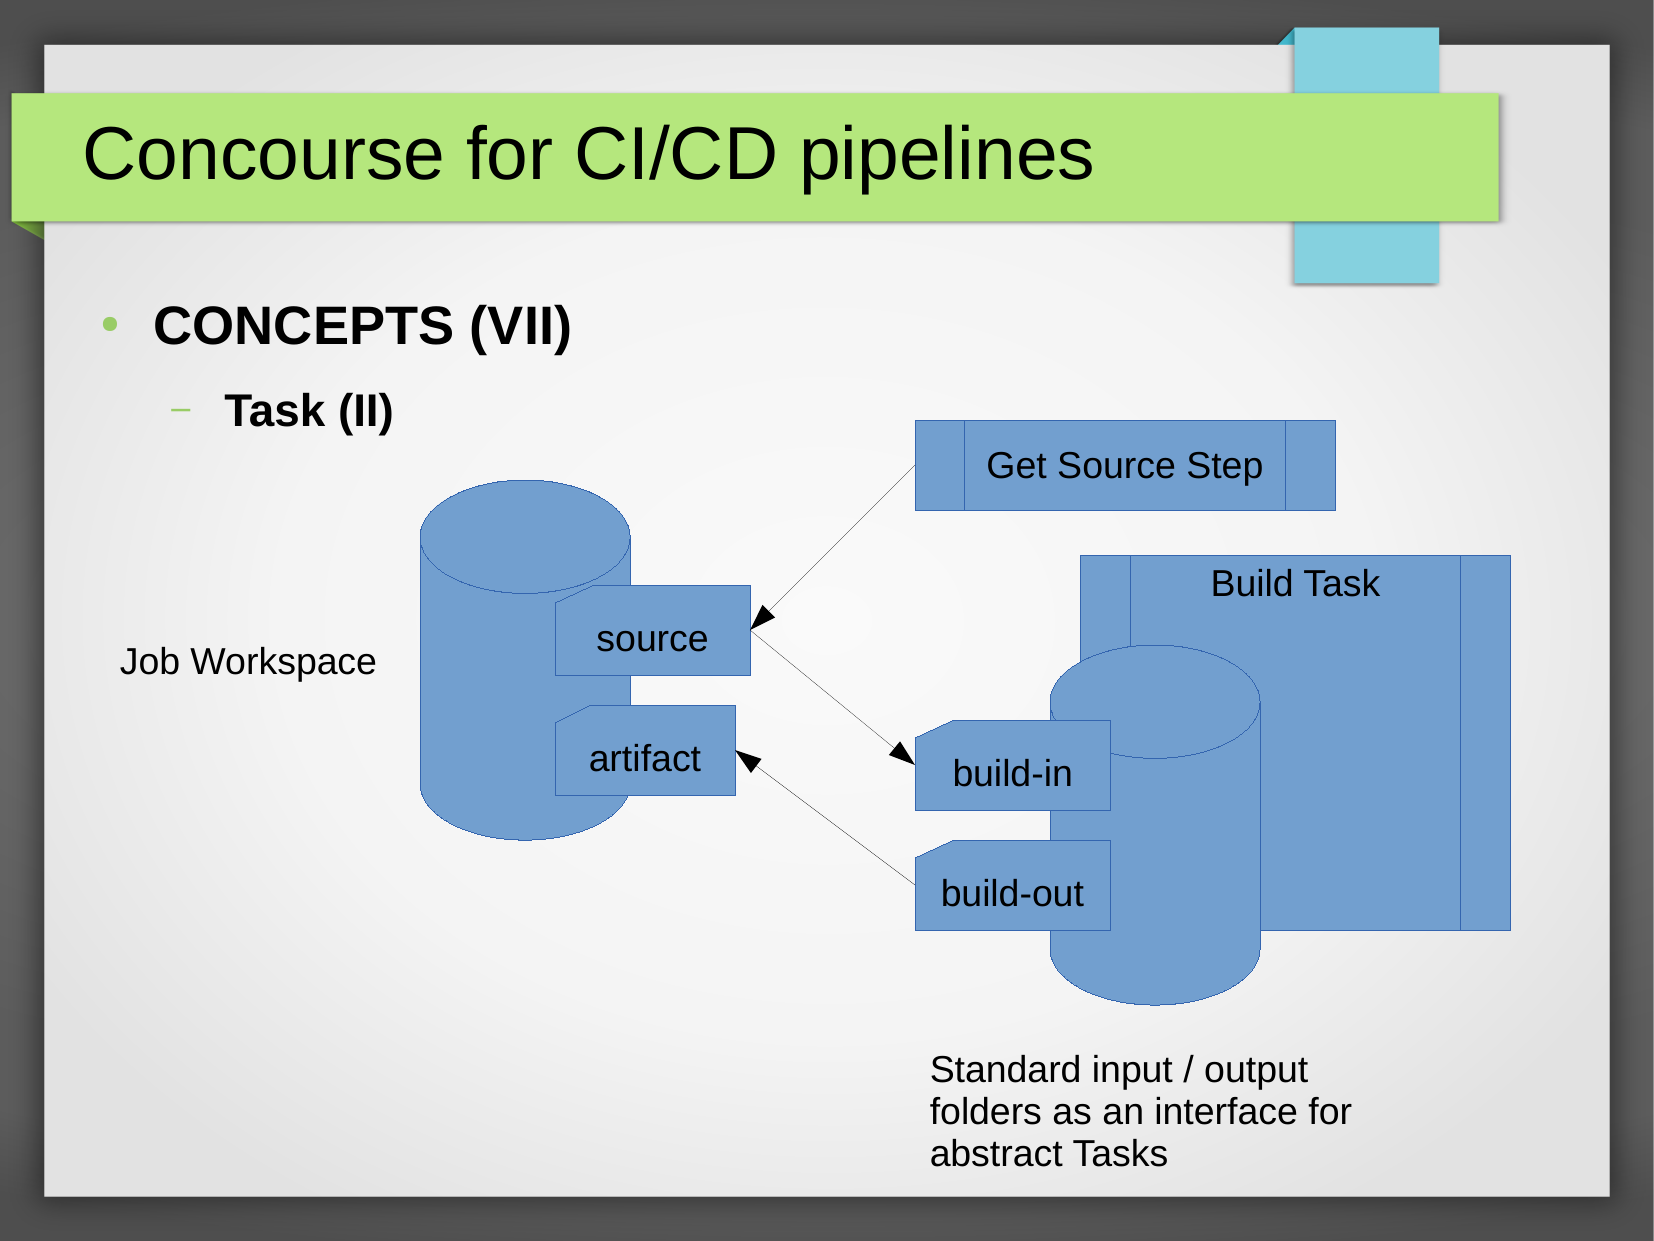

# Concourse for CI/CD pipelines
CONCEPTS (VII)
Task (II)
Get Source Step
Build Task
source
Job Workspace
artifact
build-in
build-out
Standard input / output folders as an interface for abstract Tasks